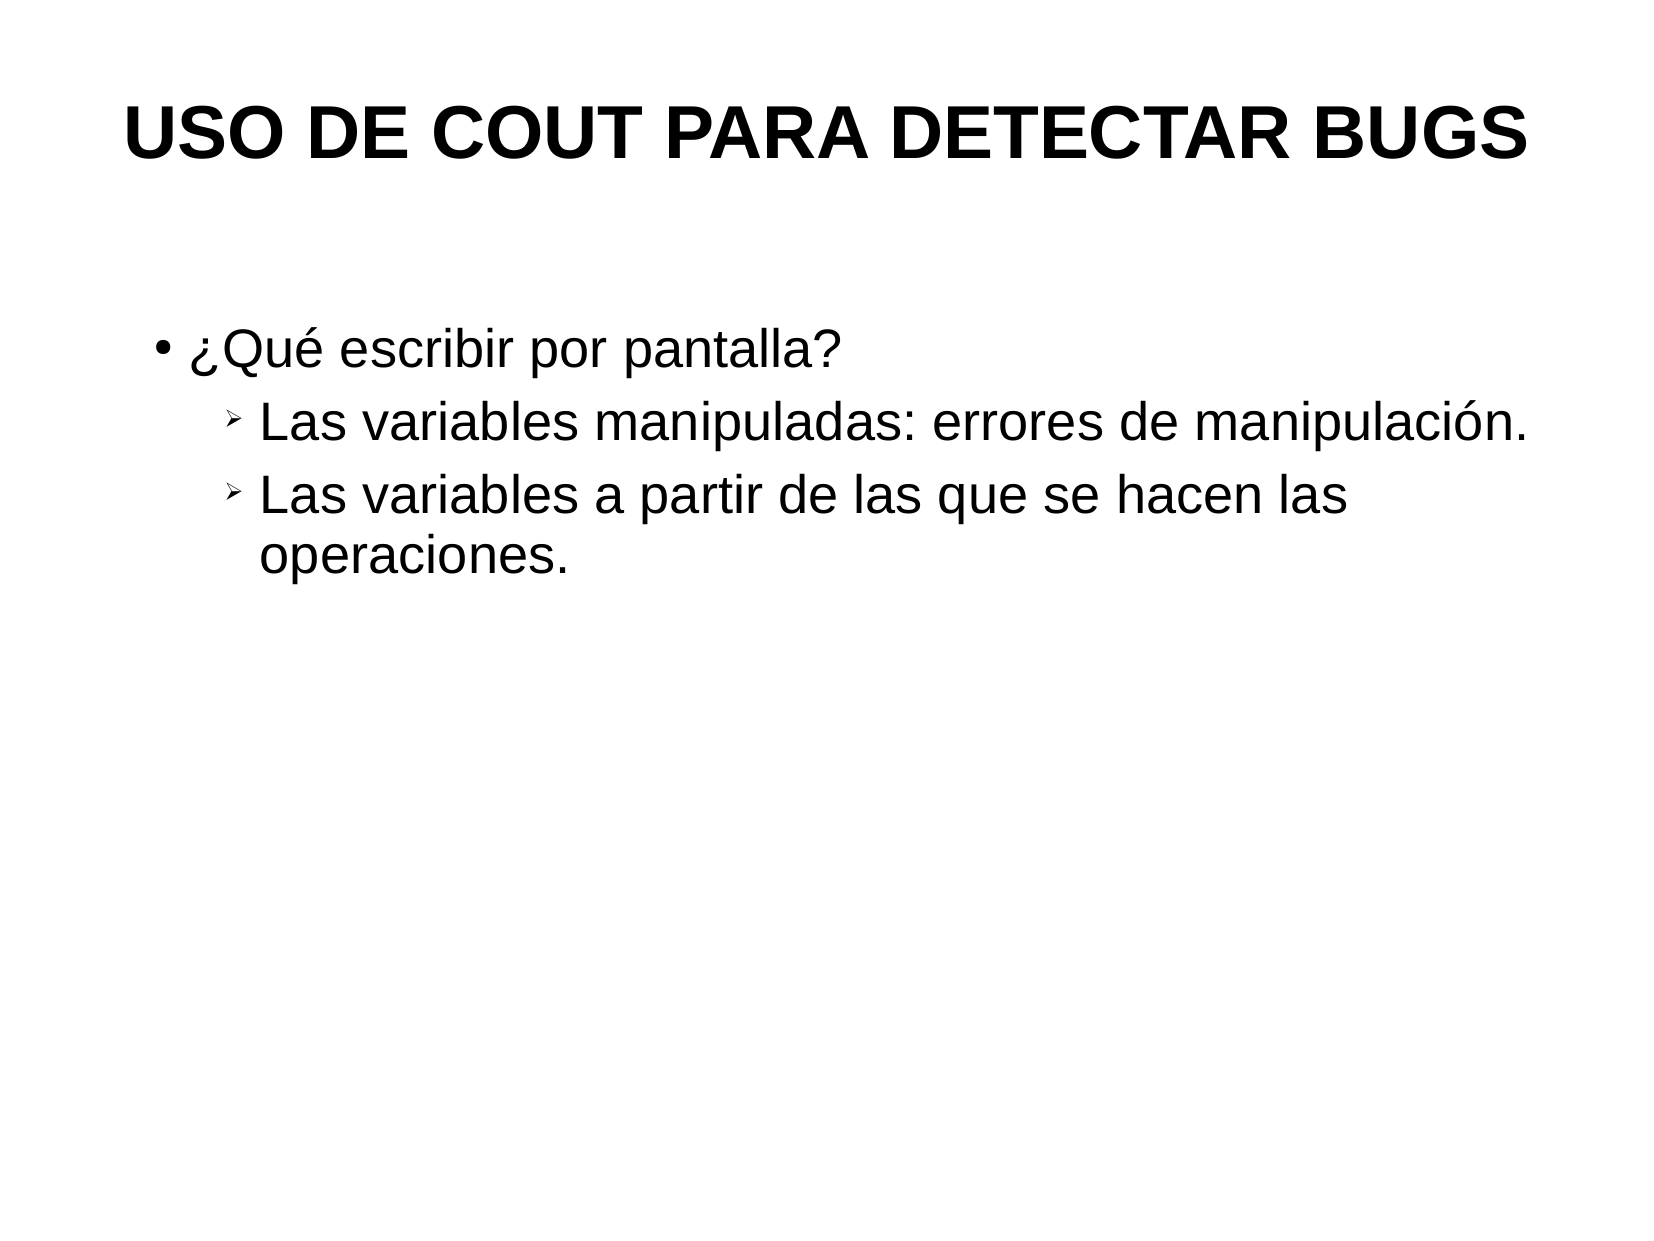

# USO DE COUT PARA DETECTAR BUGS
¿Qué escribir por pantalla?
Las variables manipuladas: errores de manipulación.
Las variables a partir de las que se hacen las operaciones.